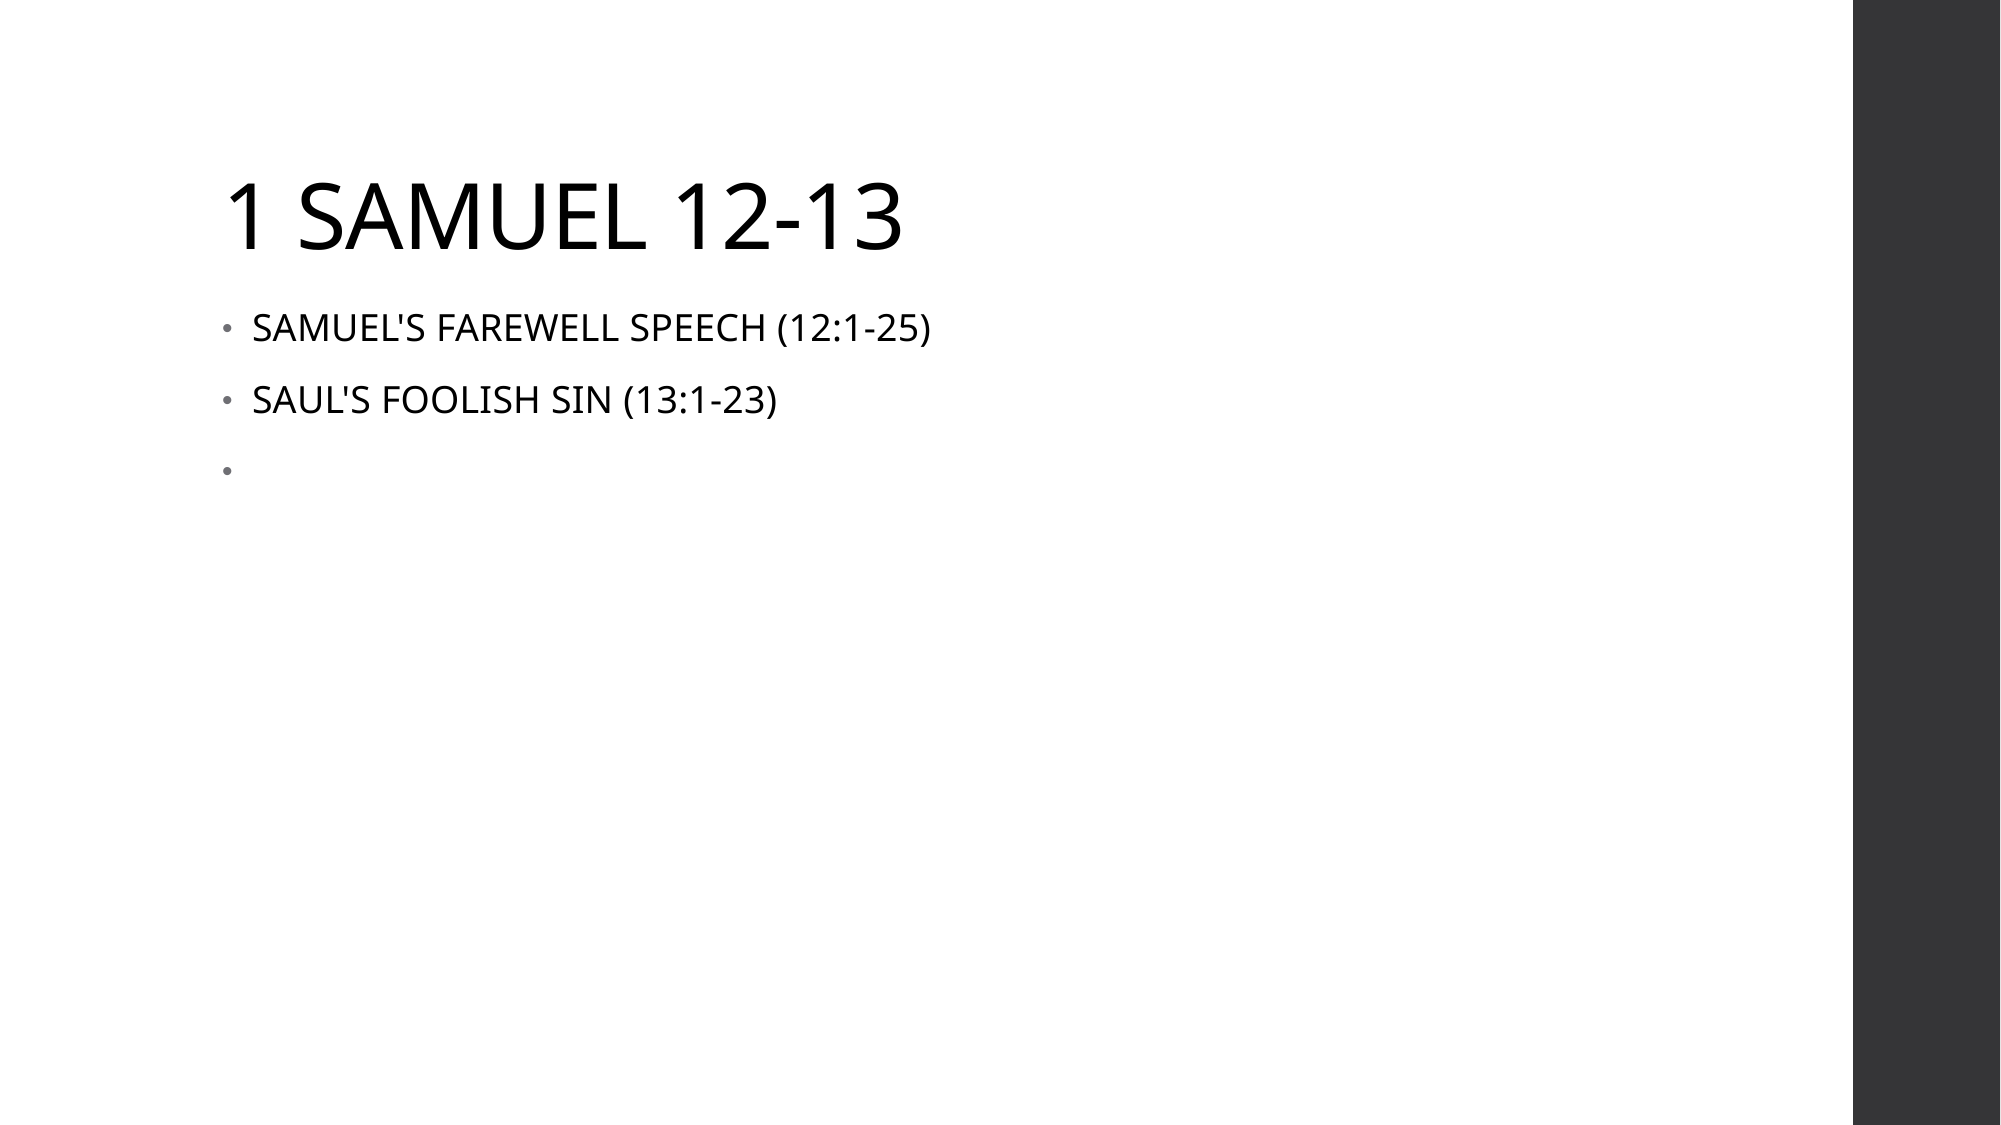

# 1 SAMUEL 12-13
SAMUEL'S FAREWELL SPEECH (12:1-25)
SAUL'S FOOLISH SIN (13:1-23)